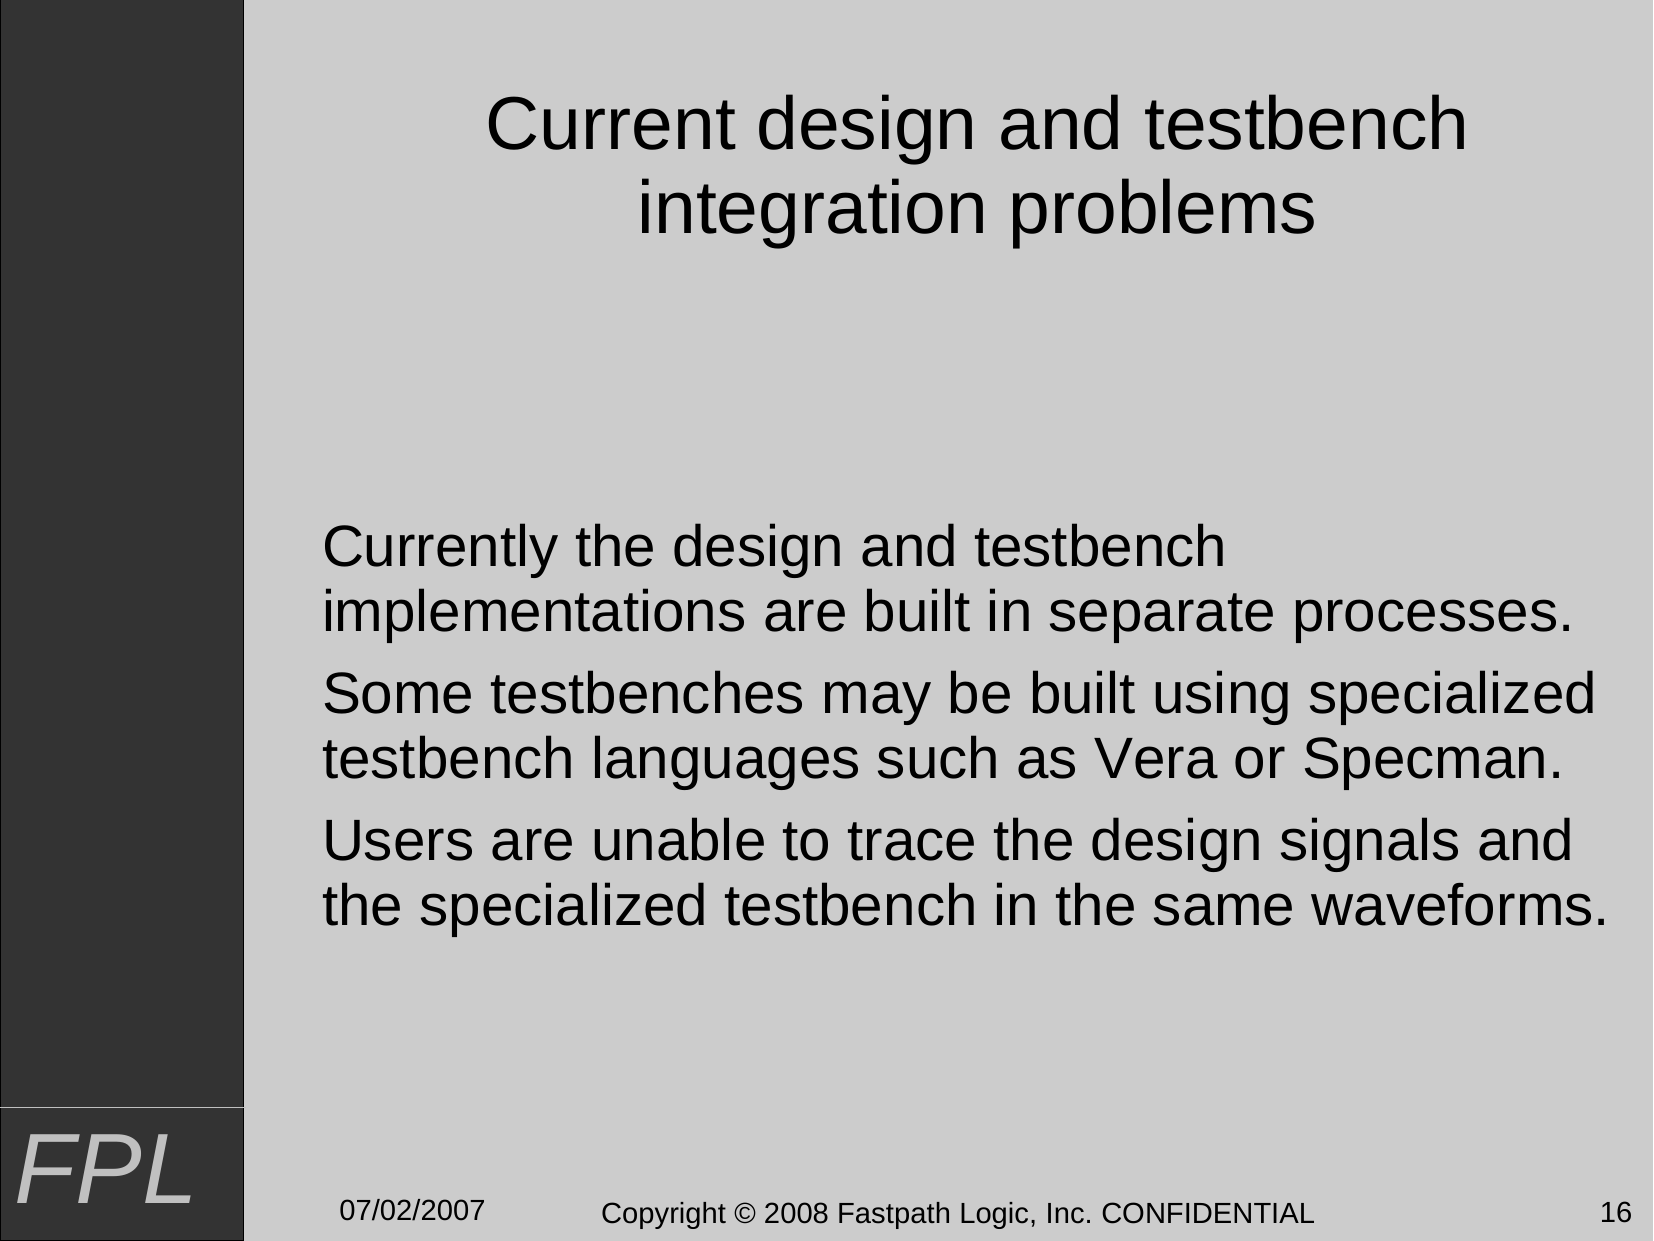

# Current design and testbench integration problems
Currently the design and testbench implementations are built in separate processes.
Some testbenches may be built using specialized testbench languages such as Vera or Specman.
Users are unable to trace the design signals and the specialized testbench in the same waveforms.
07/02/2007
16
© 2007 FASTPATH LOGIC INC.